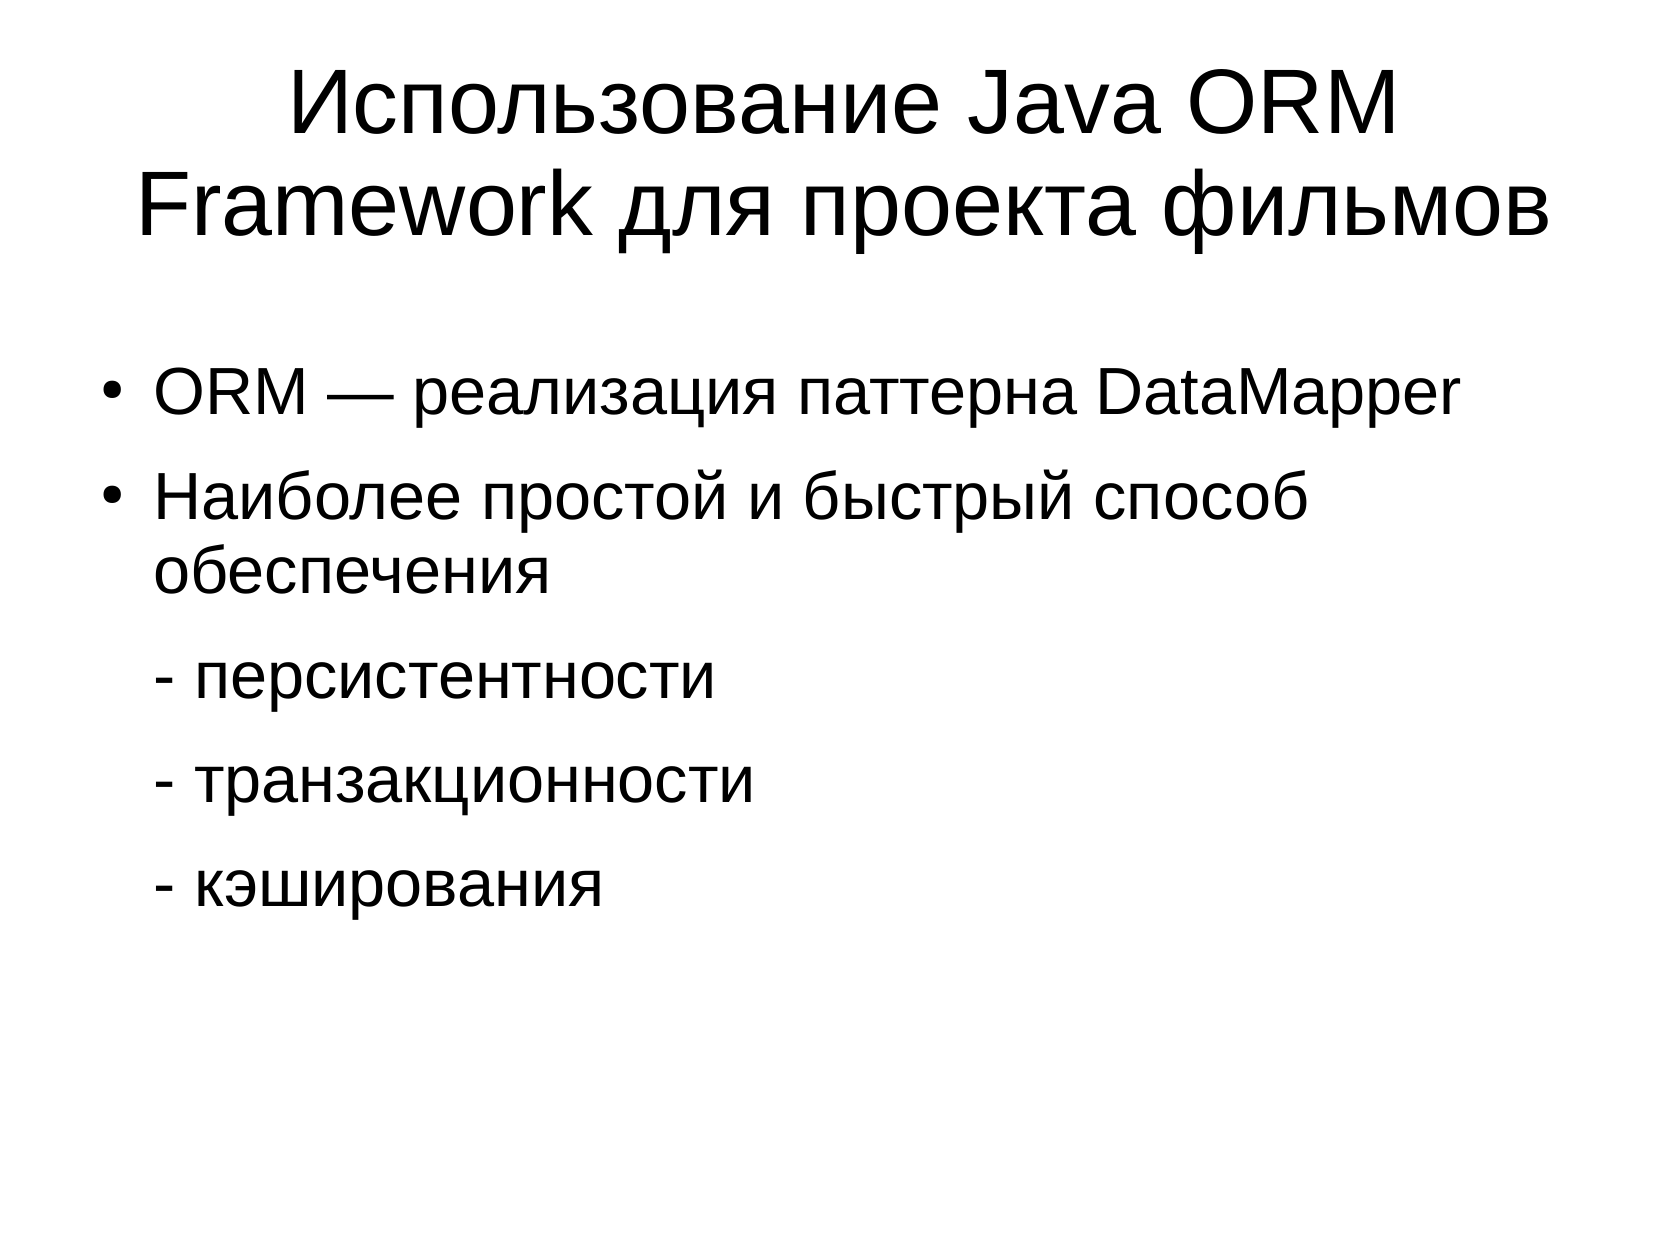

# Использование Java ORM Framework для проекта фильмов
ORM — реализация паттерна DataMapper
Наиболее простой и быстрый способ обеспечения
- персистентности
- транзакционности
- кэширования